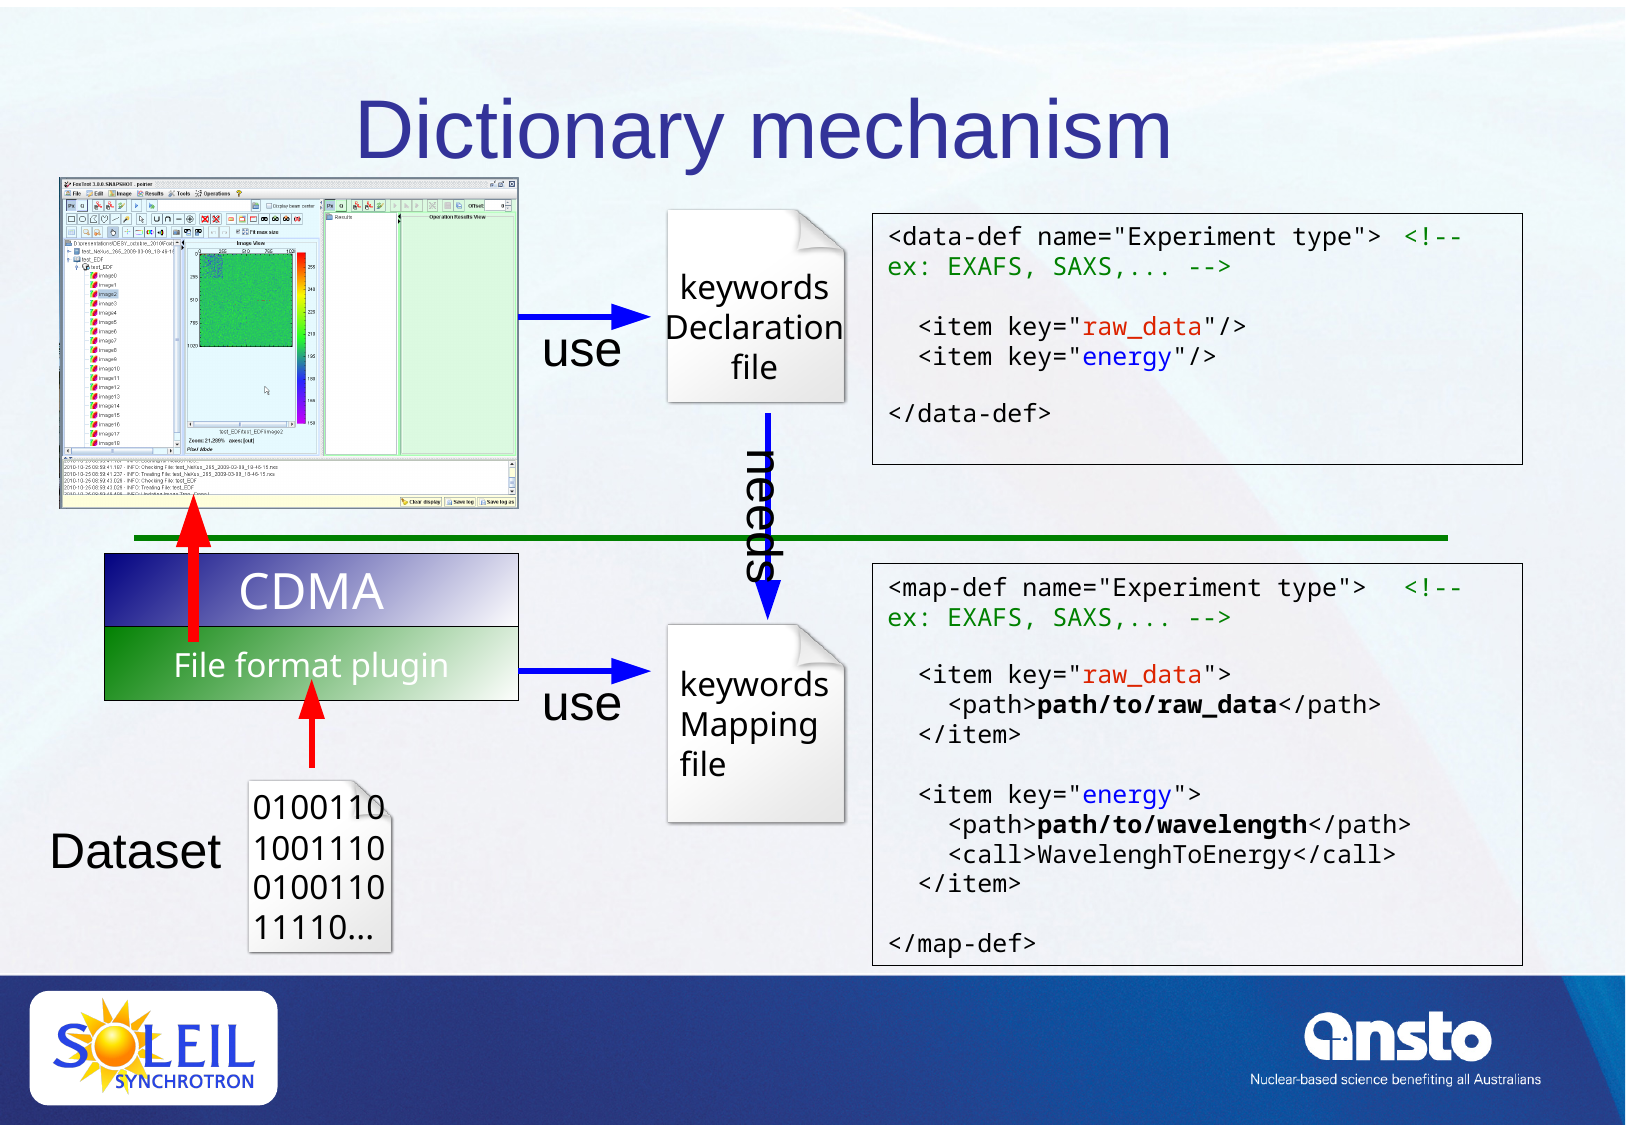

Dictionary mechanism
keywords
Declaration
file
<data-def name="Experiment type"> 	<!-- ex: EXAFS, SAXS,... -->
 <item key="raw_data"/>
 <item key="energy"/>
</data-def>
use
needs
CDMA
<map-def name="Experiment type"> 	<!-- ex: EXAFS, SAXS,... -->
 <item key="raw_data">
 <path>path/to/raw_data</path>
 </item>
 <item key="energy">
 <path>path/to/wavelength</path>
 <call>WavelenghToEnergy</call>
 </item>
</map-def>
keywords
Mapping
file
File format plugin
use
0100110
1001110
0100110
11110...
Dataset